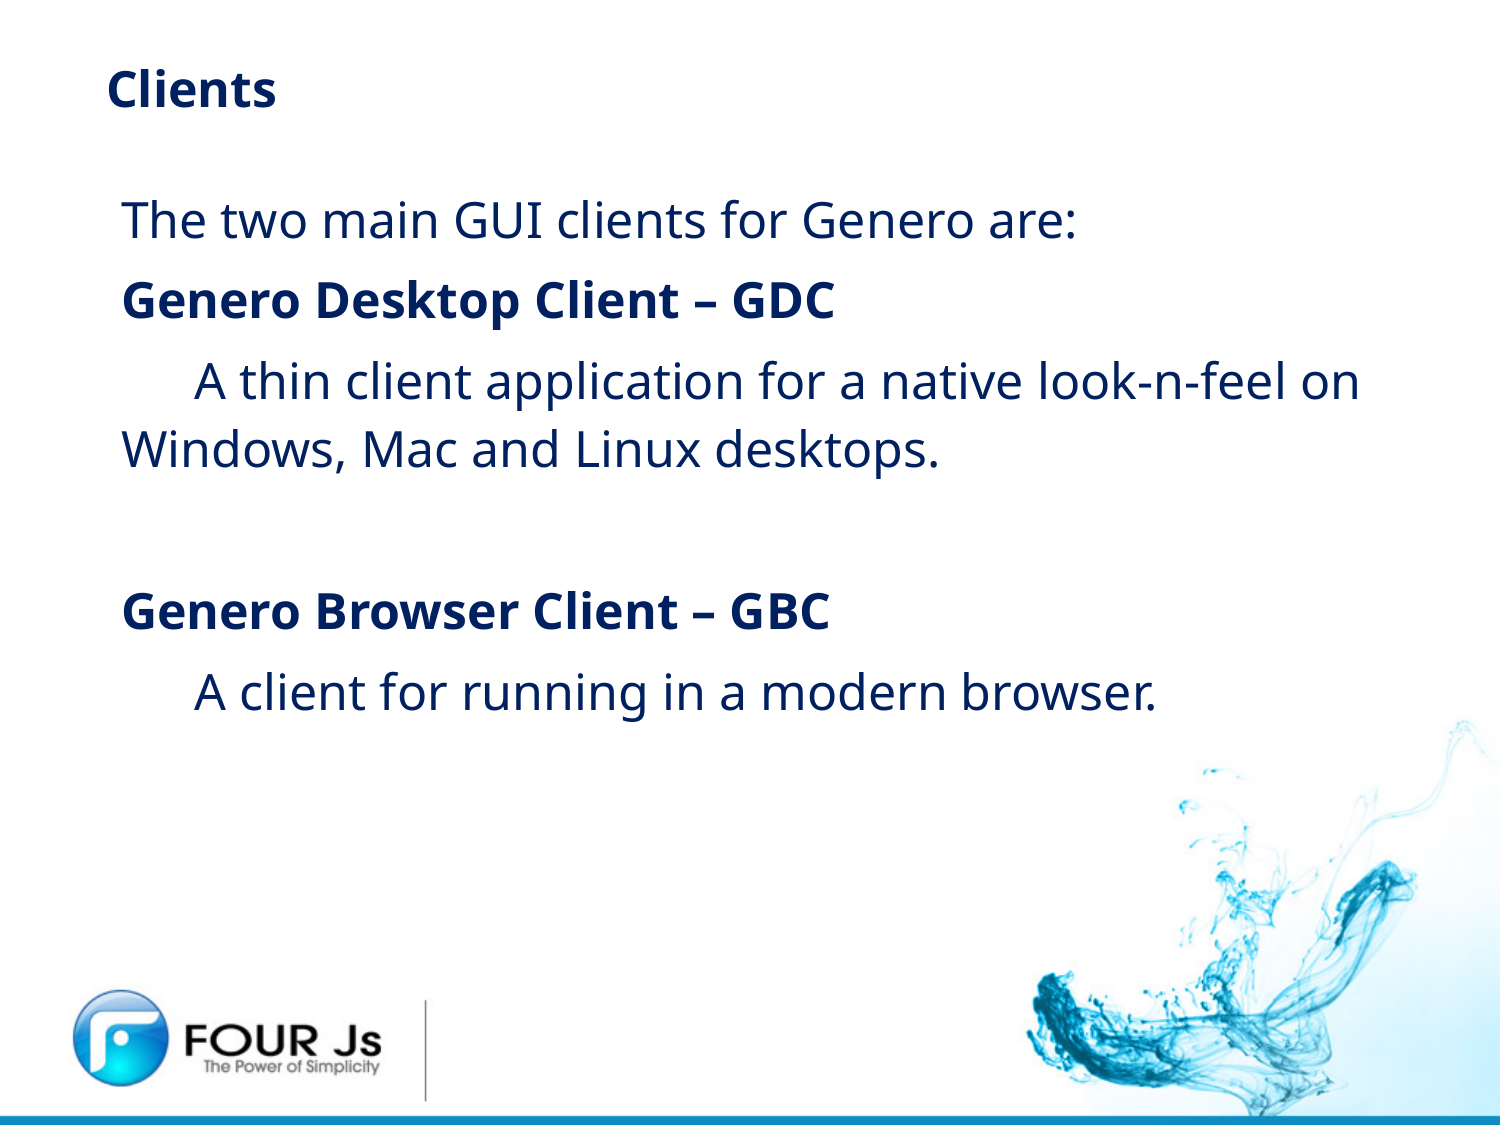

# Clients
The two main GUI clients for Genero are:
Genero Desktop Client – GDC
	A thin client application for a native look-n-feel on Windows, Mac and Linux desktops.
Genero Browser Client – GBC
	A client for running in a modern browser.